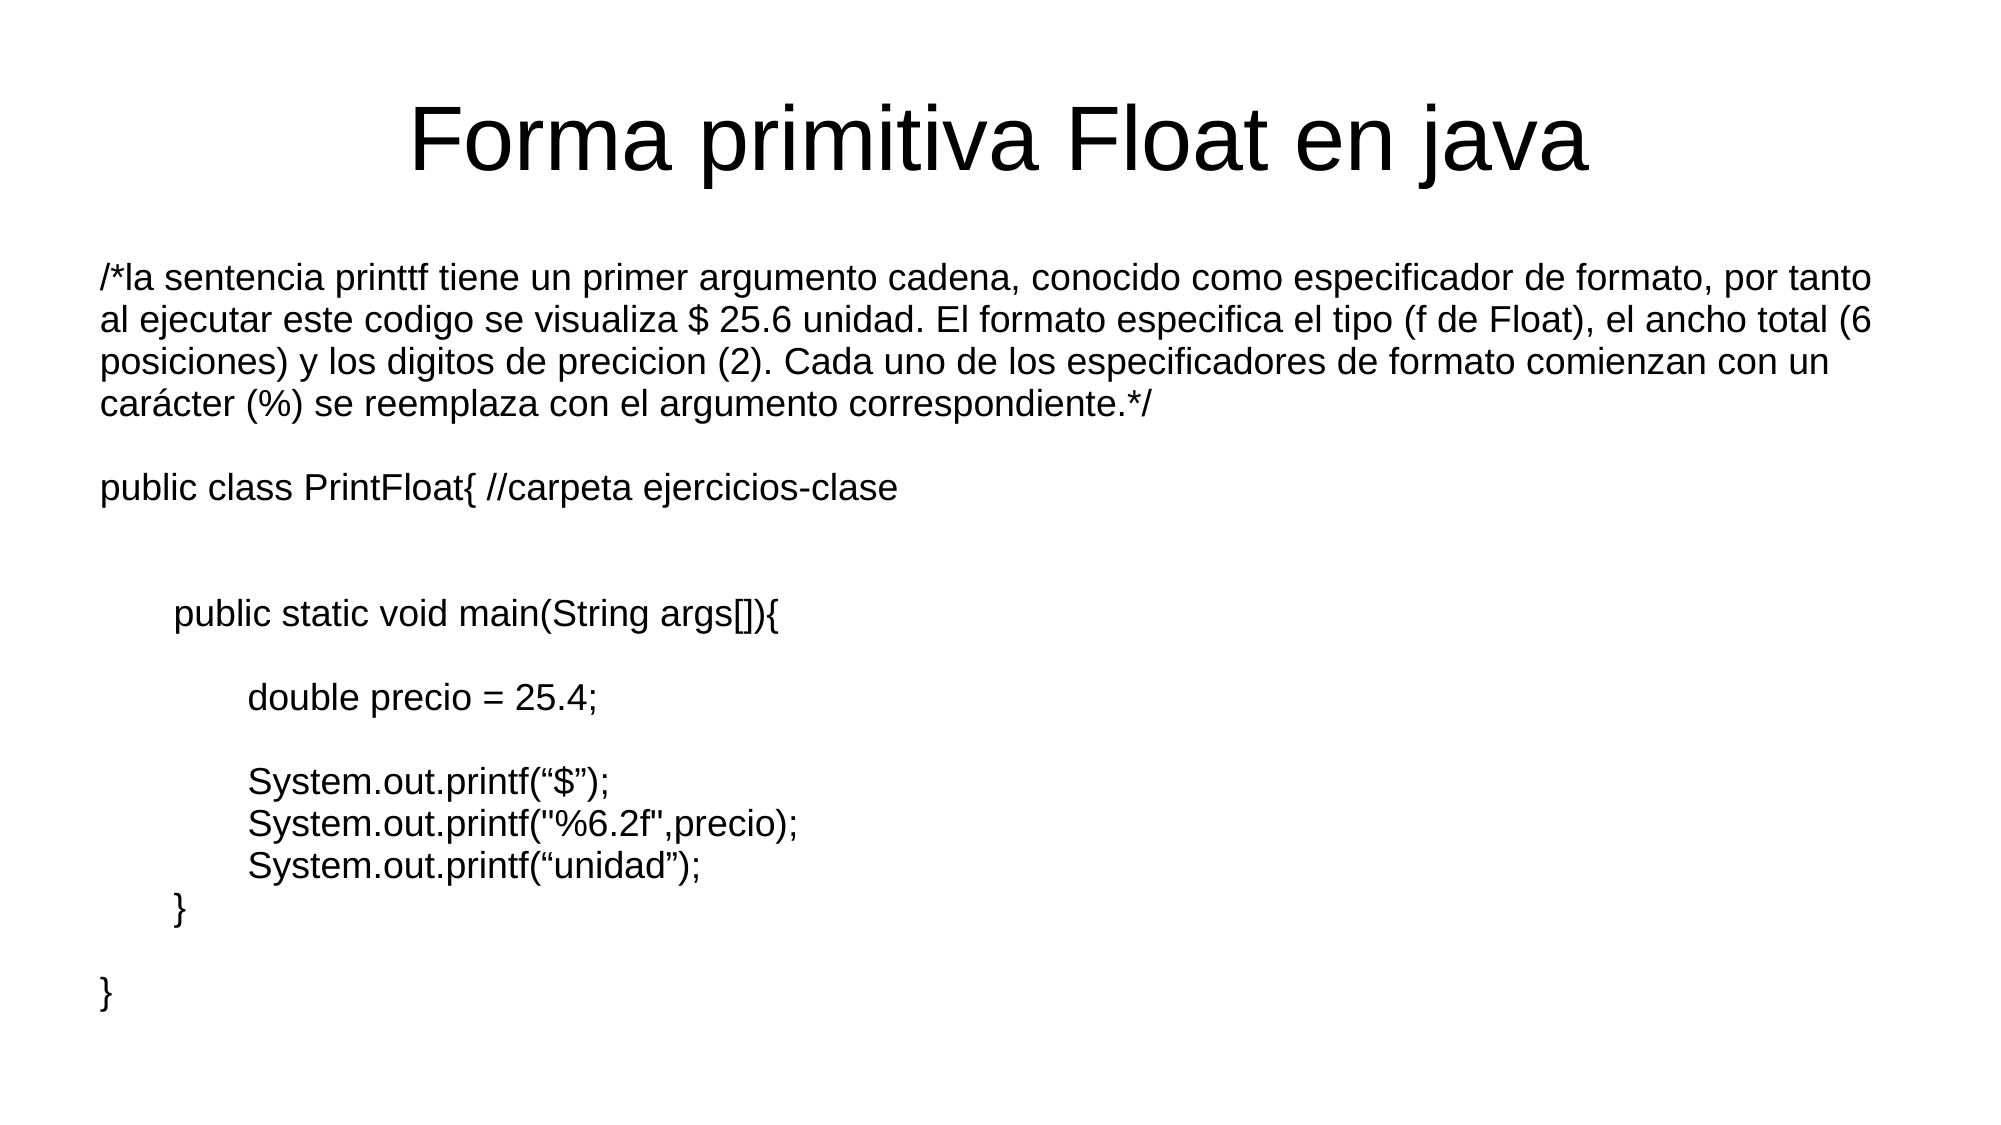

# Forma primitiva Float en java
/*la sentencia printtf tiene un primer argumento cadena, conocido como especificador de formato, por tanto al ejecutar este codigo se visualiza $ 25.6 unidad. El formato especifica el tipo (f de Float), el ancho total (6 posiciones) y los digitos de precicion (2). Cada uno de los especificadores de formato comienzan con un carácter (%) se reemplaza con el argumento correspondiente.*/
public class PrintFloat{ //carpeta ejercicios-clase
	public static void main(String args[]){
		double precio = 25.4;
		System.out.printf(“$”);
		System.out.printf("%6.2f",precio);
		System.out.printf(“unidad”);
	}
}